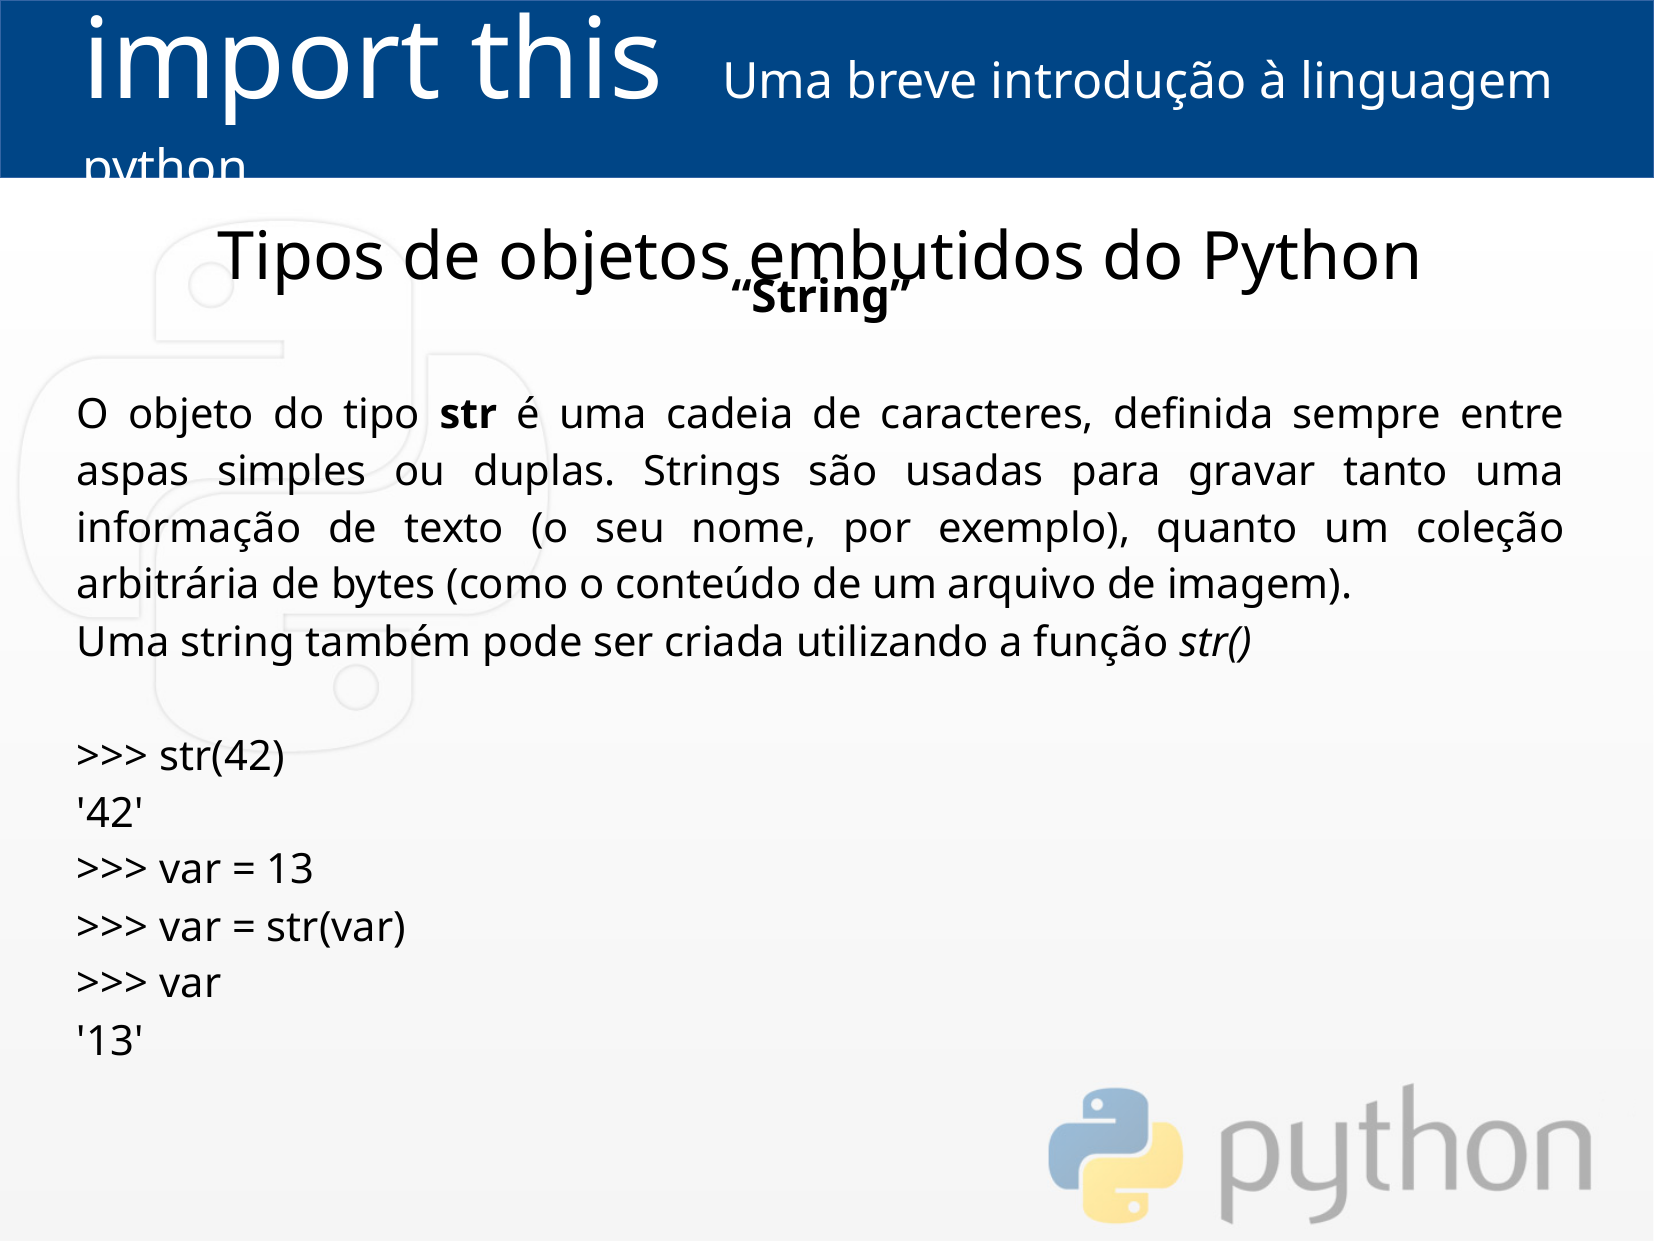

import this Uma breve introdução à linguagem python
Tipos de objetos embutidos do Python
# “String”
O objeto do tipo str é uma cadeia de caracteres, definida sempre entre aspas simples ou duplas. Strings são usadas para gravar tanto uma informação de texto (o seu nome, por exemplo), quanto um coleção arbitrária de bytes (como o conteúdo de um arquivo de imagem).
Uma string também pode ser criada utilizando a função str()
>>> str(42)
'42'
>>> var = 13
>>> var = str(var)
>>> var
'13'